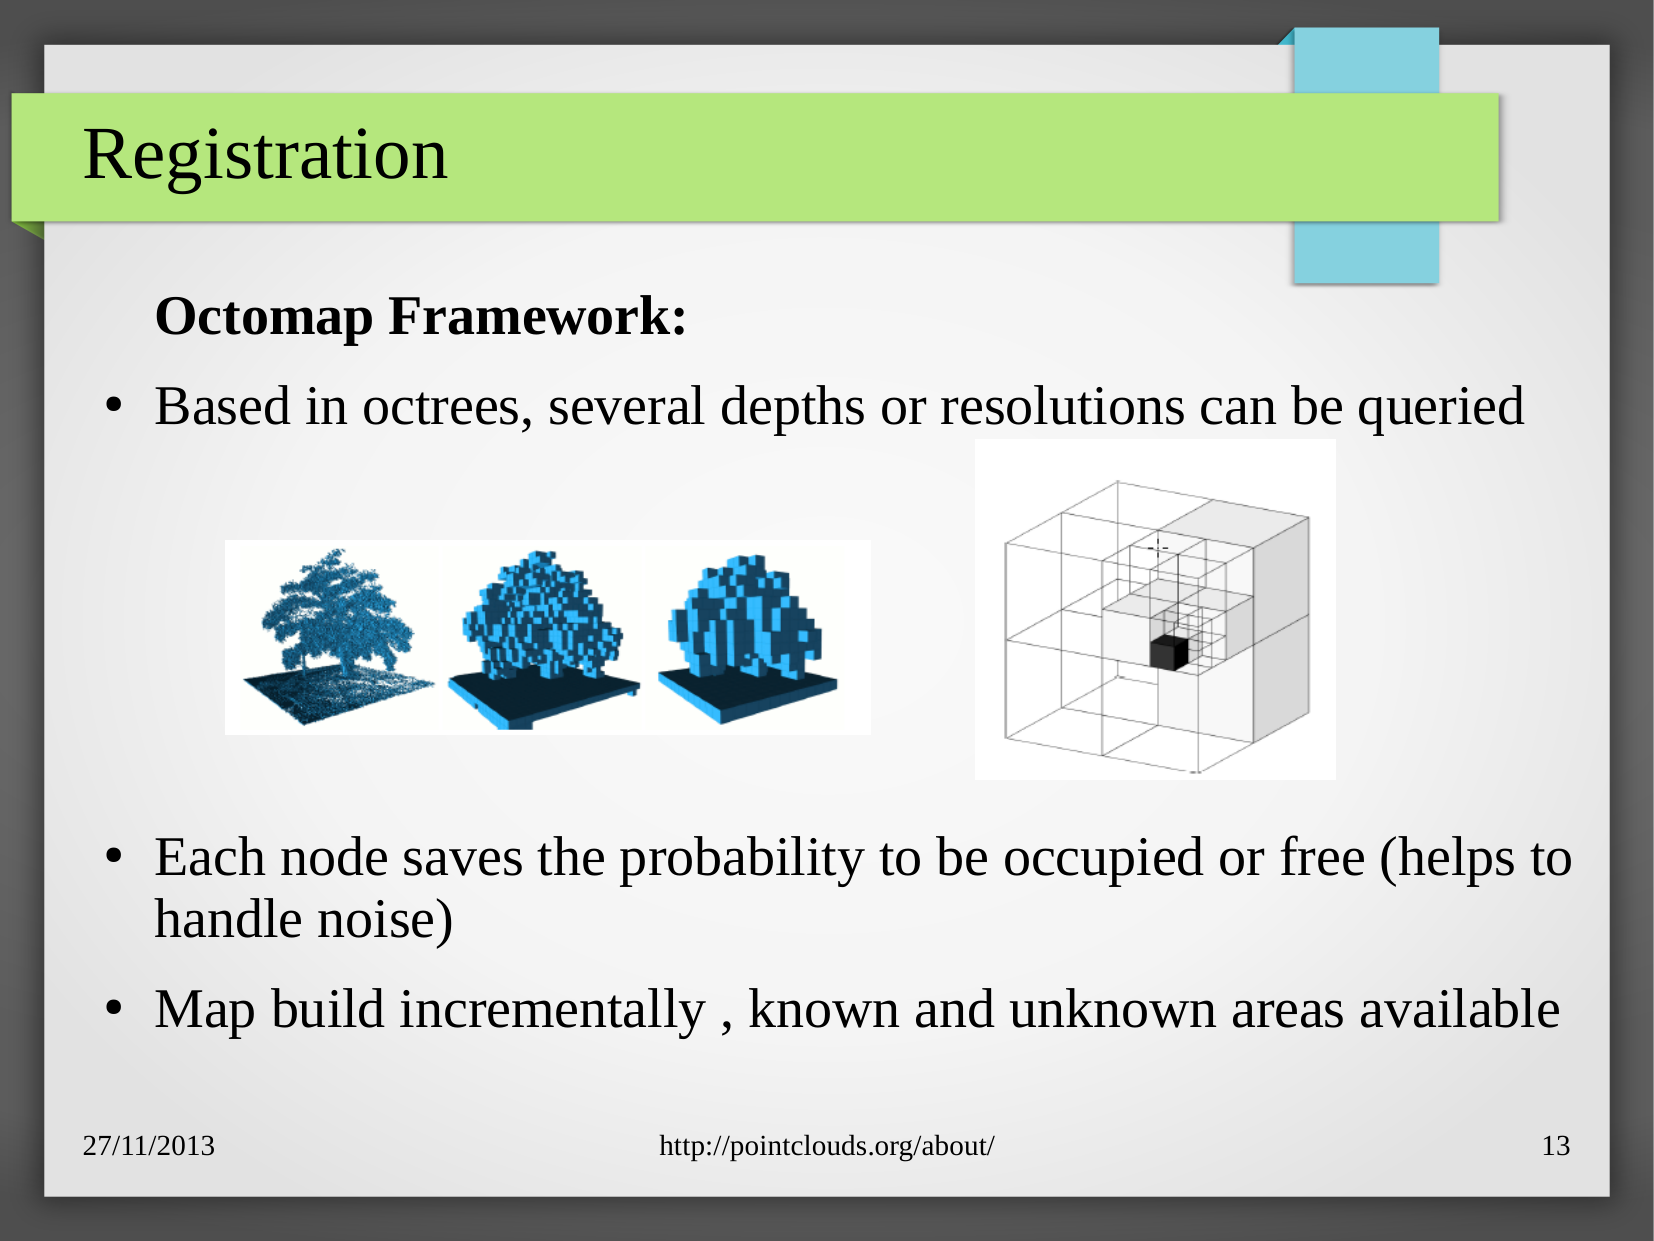

# Registration
Octomap Framework:
Based in octrees, several depths or resolutions can be queried
Each node saves the probability to be occupied or free (helps to handle noise)
Map build incrementally , known and unknown areas available
27/11/2013
http://pointclouds.org/about/
13